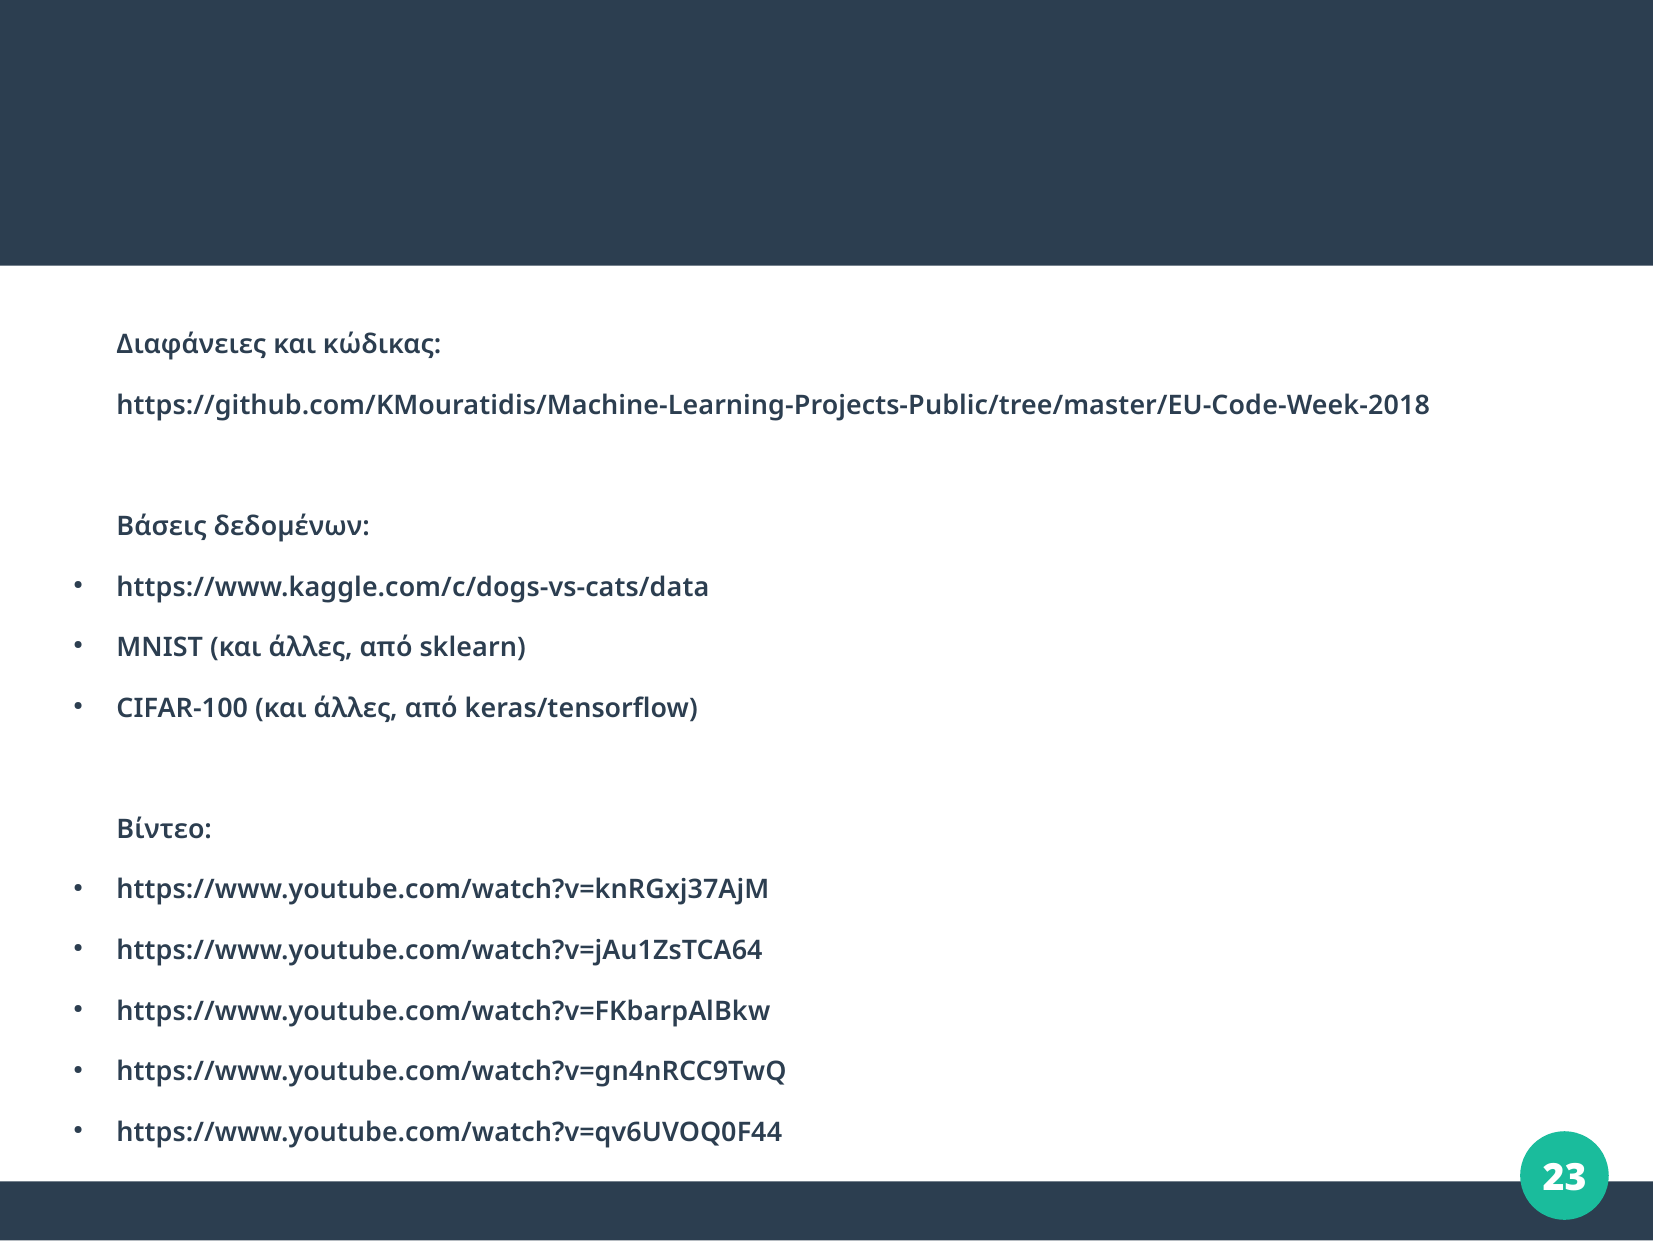

# Διαφάνειες και κώδικας:
https://github.com/KMouratidis/Machine-Learning-Projects-Public/tree/master/EU-Code-Week-2018
Βάσεις δεδομένων:
https://www.kaggle.com/c/dogs-vs-cats/data
MNIST (και άλλες, από sklearn)
CIFAR-100 (και άλλες, από keras/tensorflow)
Βίντεο:
https://www.youtube.com/watch?v=knRGxj37AjM
https://www.youtube.com/watch?v=jAu1ZsTCA64
https://www.youtube.com/watch?v=FKbarpAlBkw
https://www.youtube.com/watch?v=gn4nRCC9TwQ
https://www.youtube.com/watch?v=qv6UVOQ0F44
23